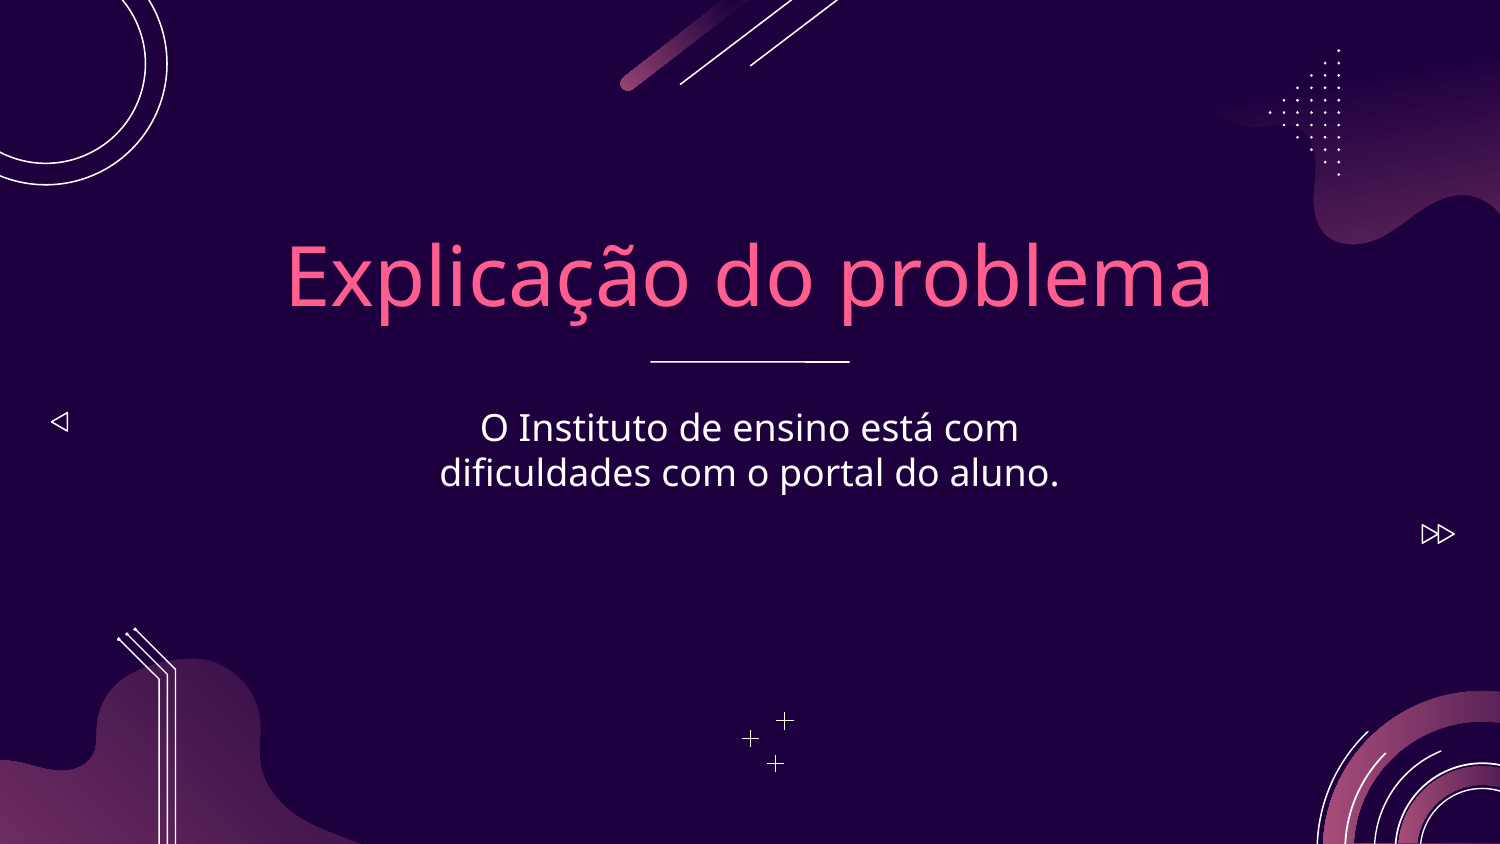

# Explicação do problema
O Instituto de ensino está com dificuldades com o portal do aluno.